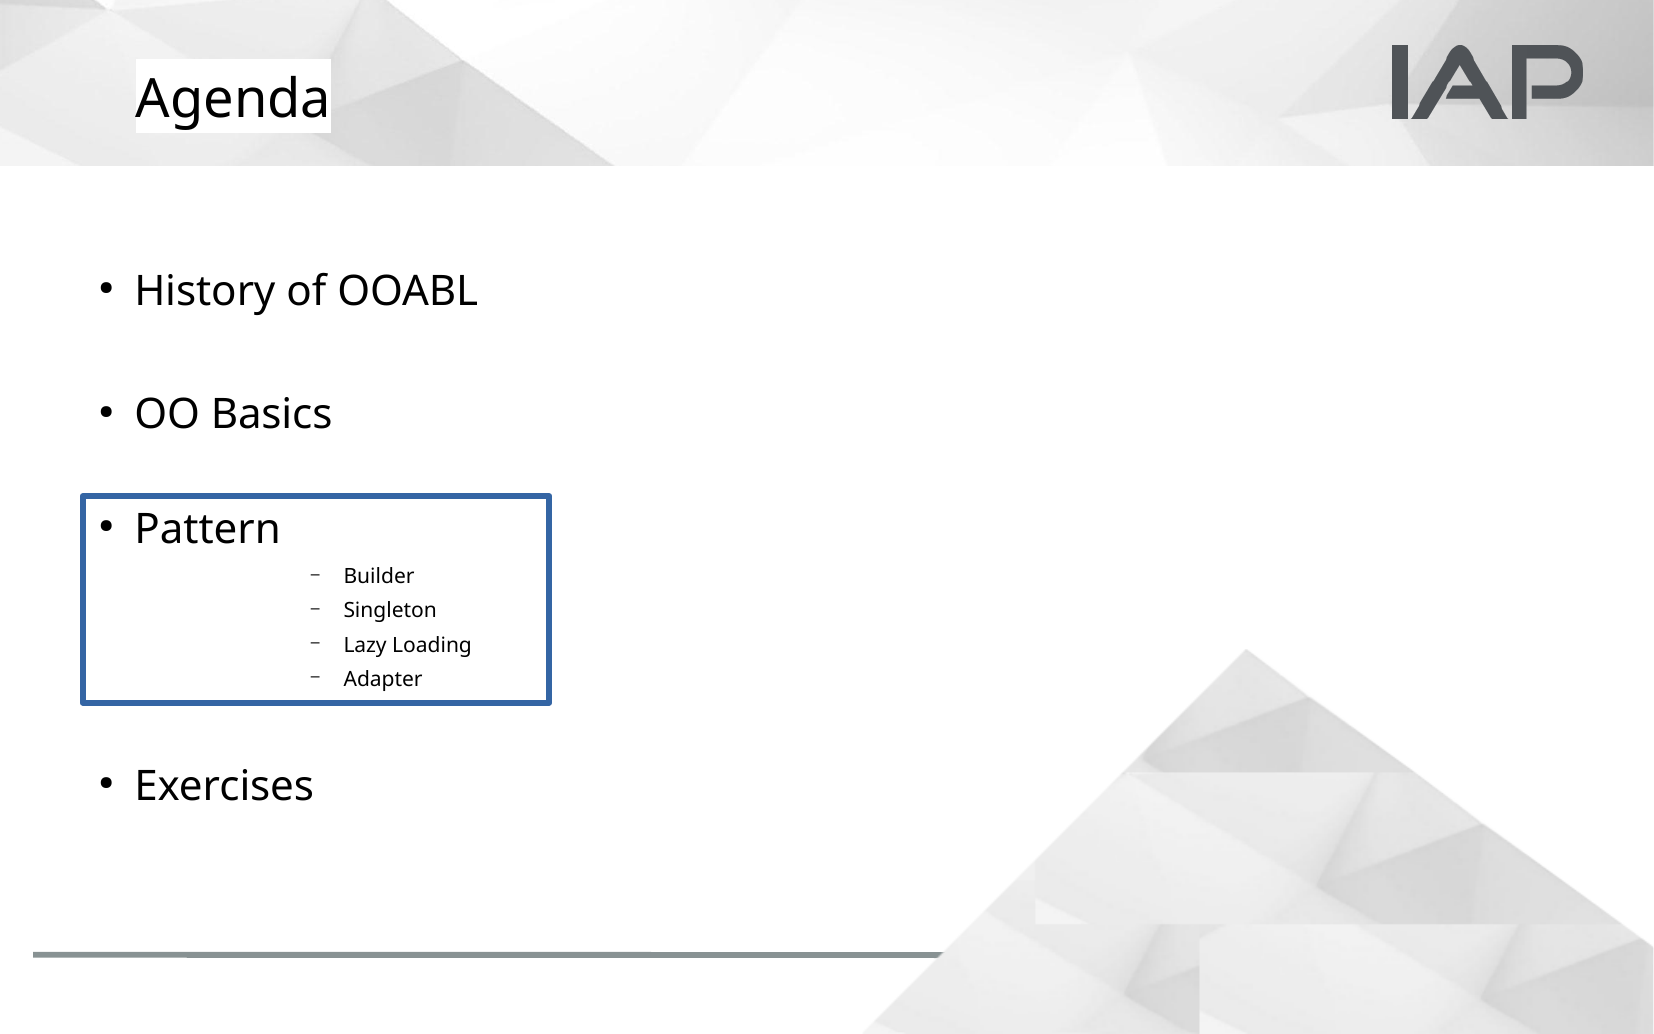

# Agenda
History of OOABL
OO Basics
Pattern
Builder
Singleton
Lazy Loading
Adapter
Exercises
42